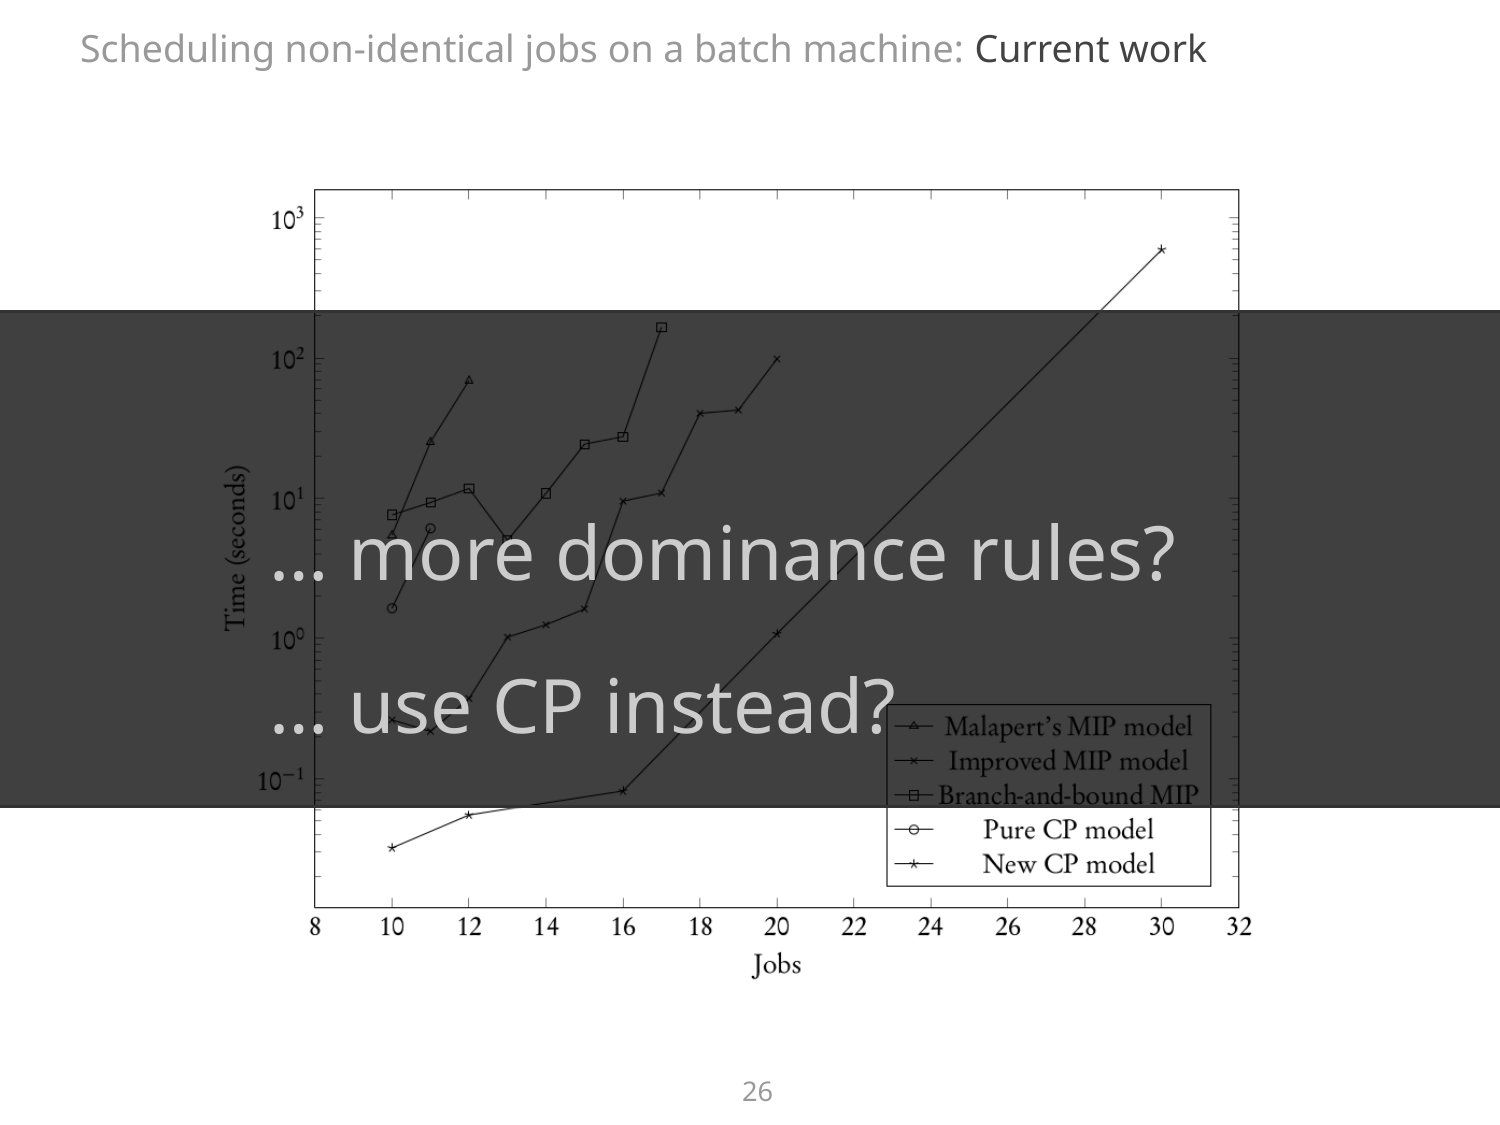

# Scheduling non-identical jobs on a batch machine: Current work
… more dominance rules?
… use CP instead?